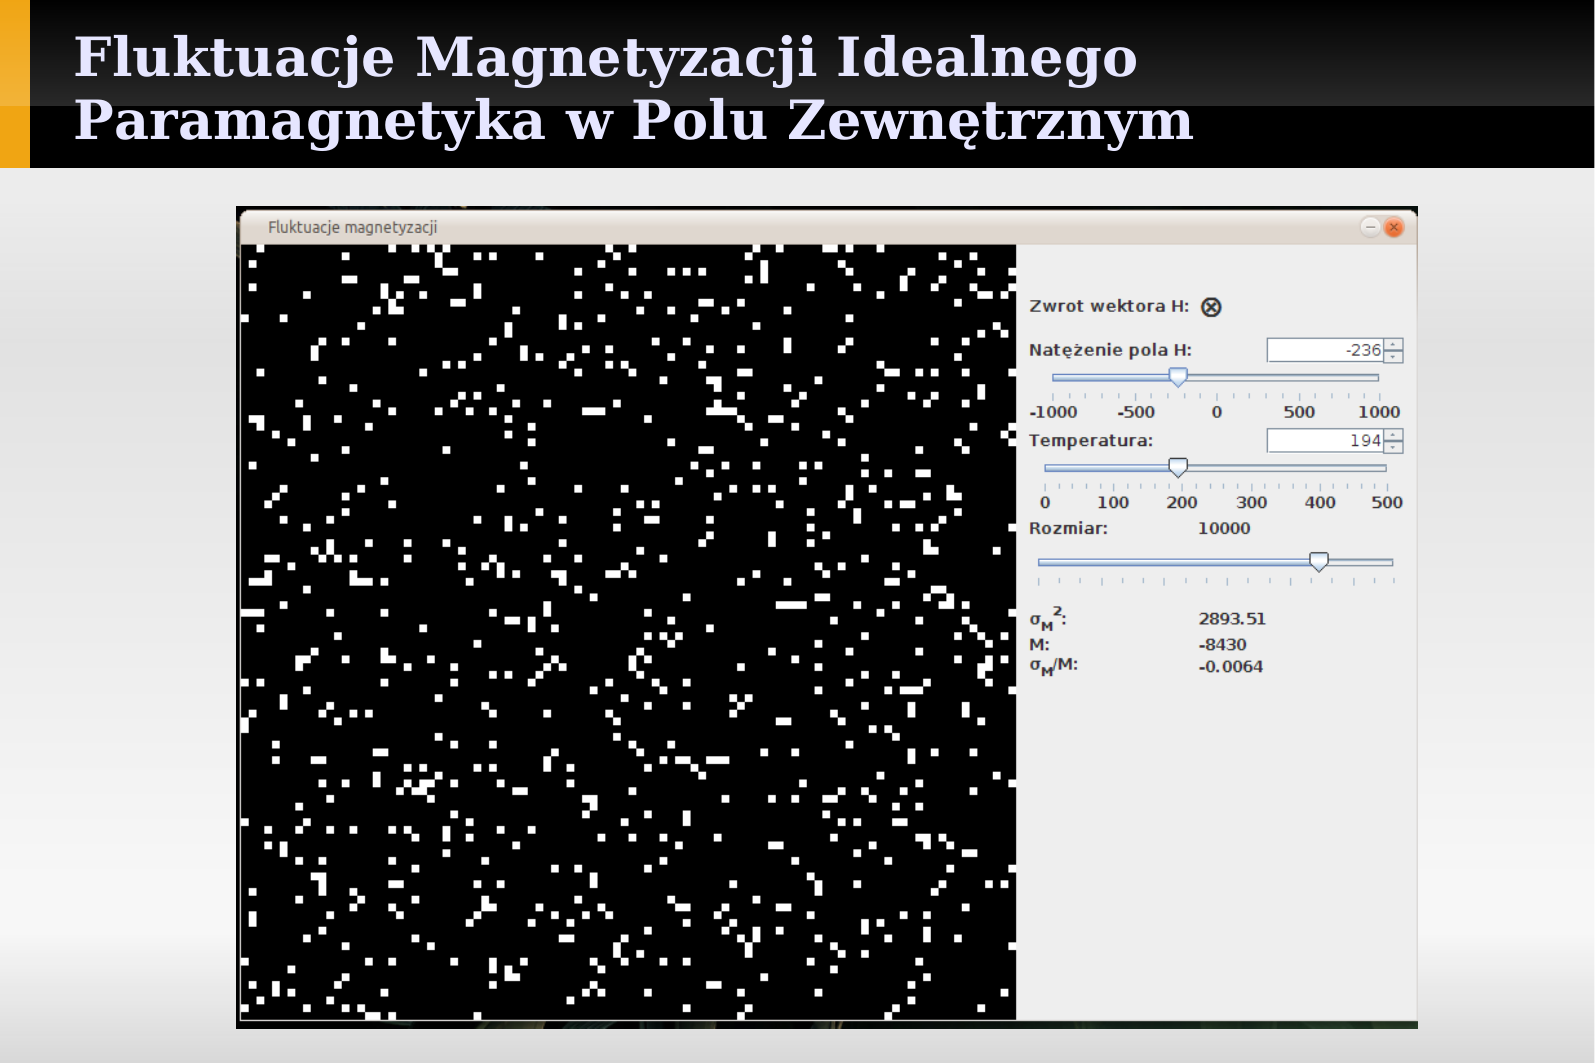

# Fluktuacje Magnetyzacji Idealnego Paramagnetyka w Polu Zewnętrznym